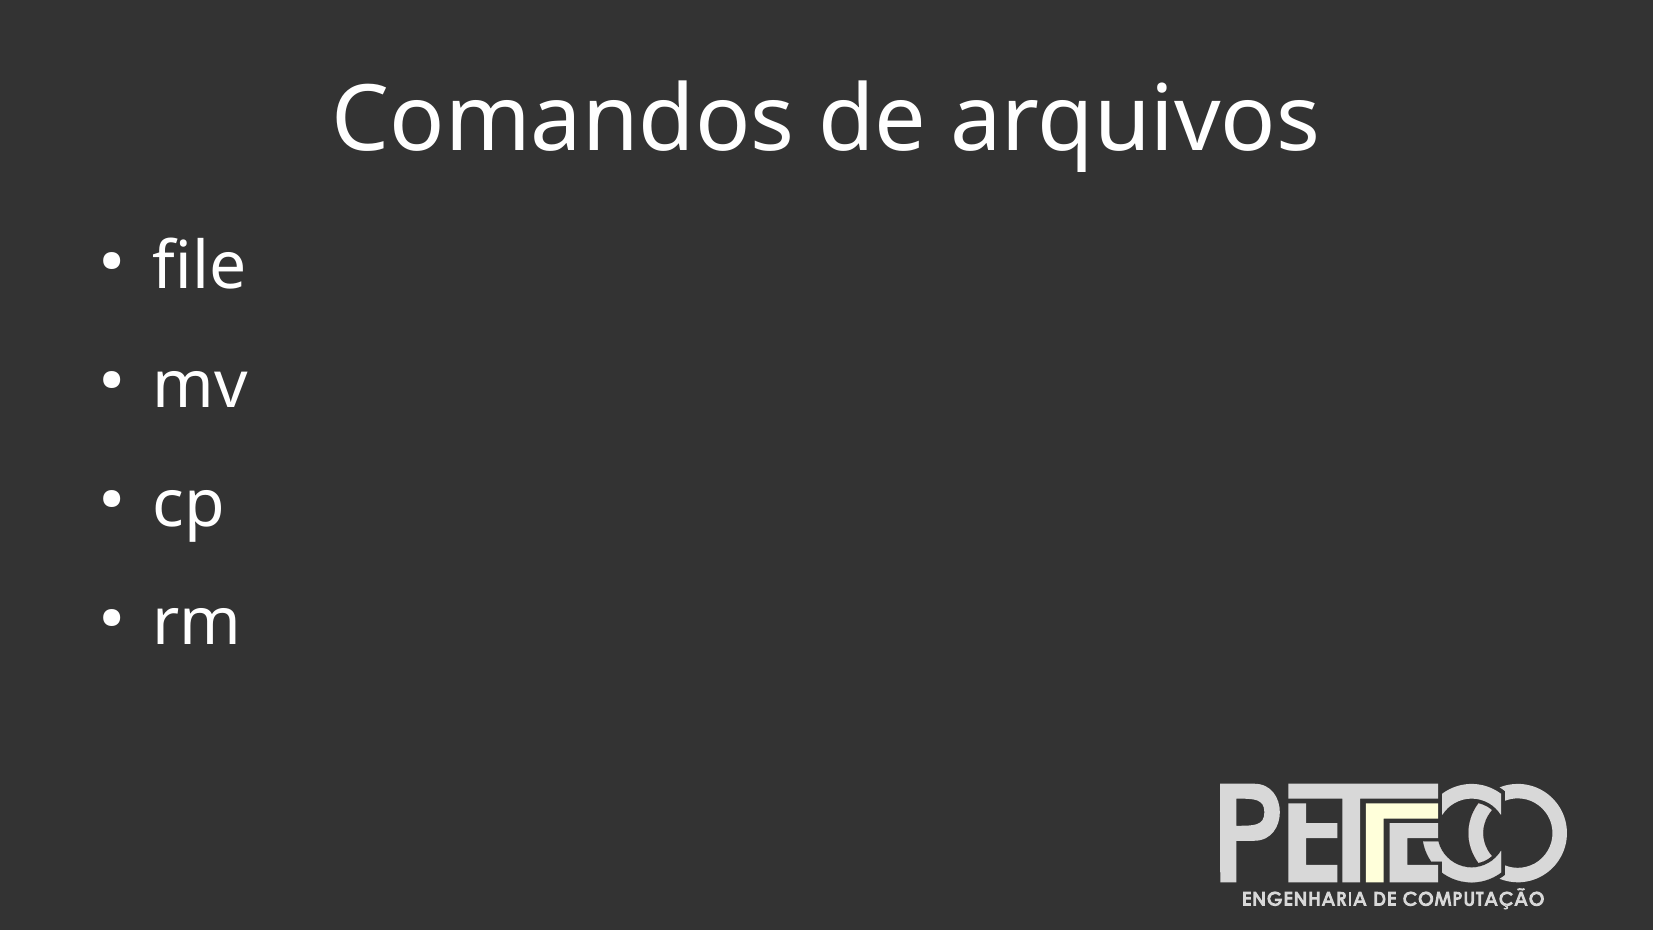

# Comandos de arquivos
file
mv
cp
rm